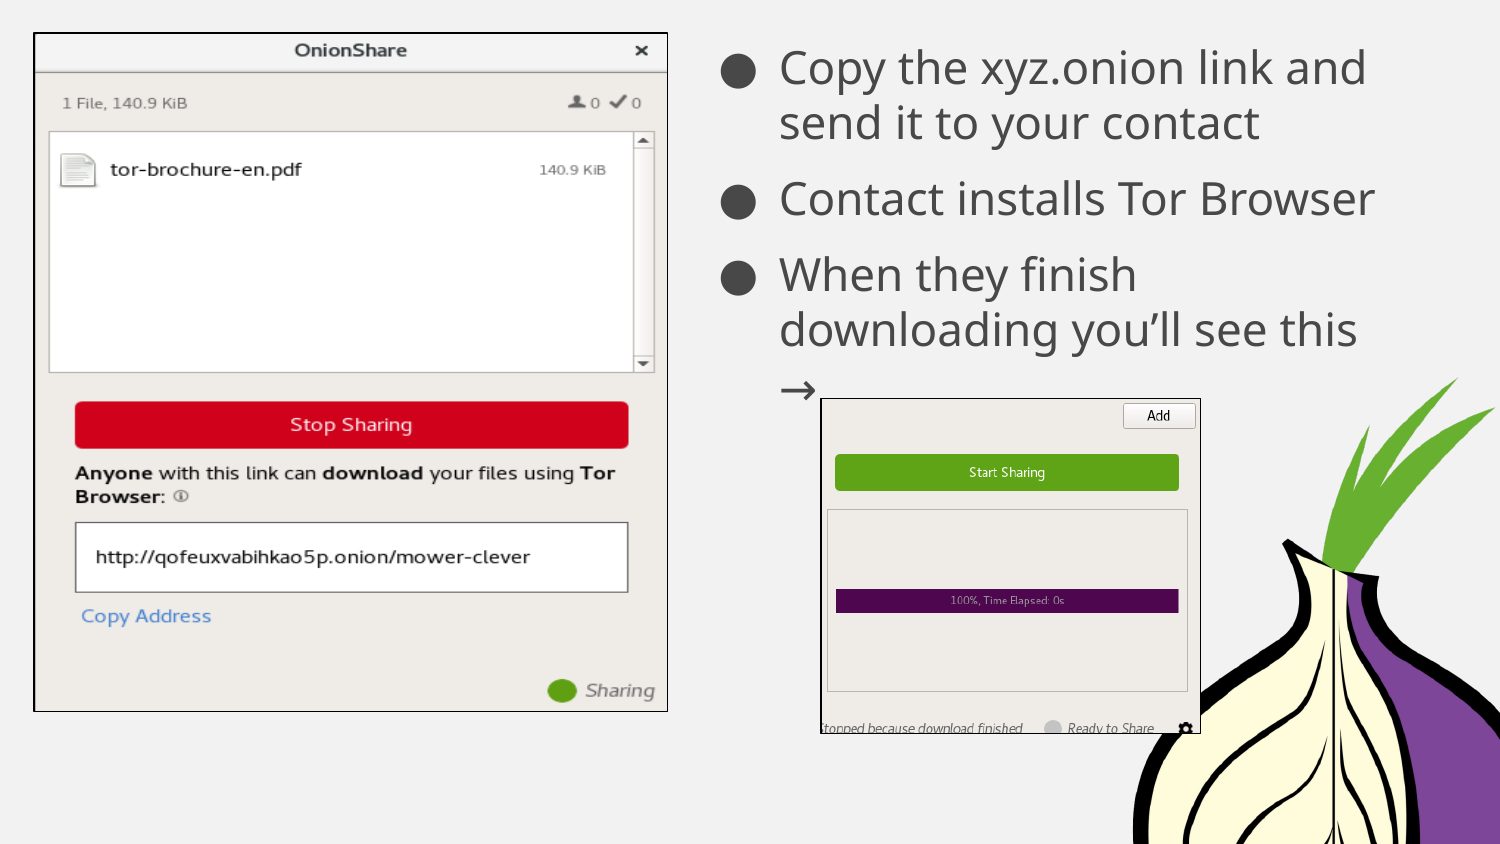

Copy the xyz.onion link and send it to your contact
Contact installs Tor Browser
When they finish downloading you’ll see this →